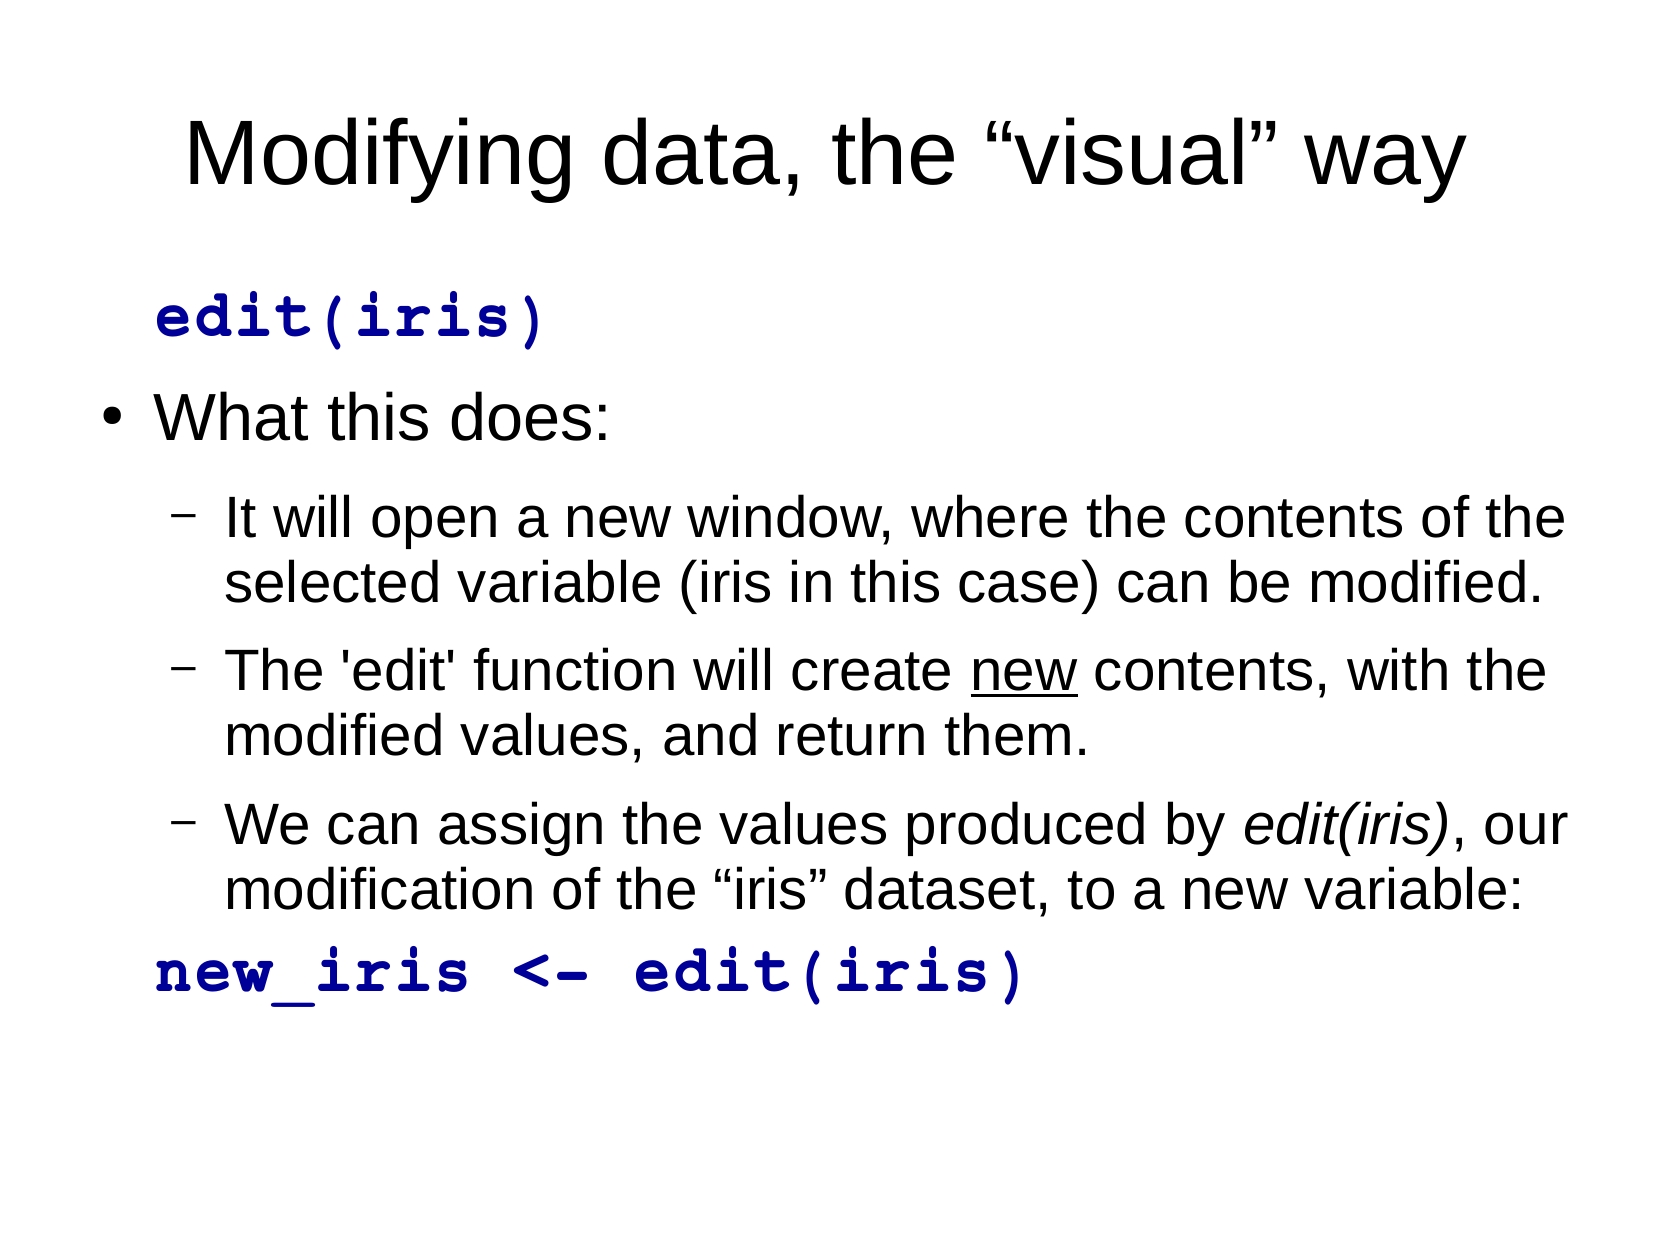

# Modifying data, the “visual” way
edit(iris)
What this does:
It will open a new window, where the contents of the selected variable (iris in this case) can be modified.
The 'edit' function will create new contents, with the modified values, and return them.
We can assign the values produced by edit(iris), our modification of the “iris” dataset, to a new variable:
new_iris <- edit(iris)